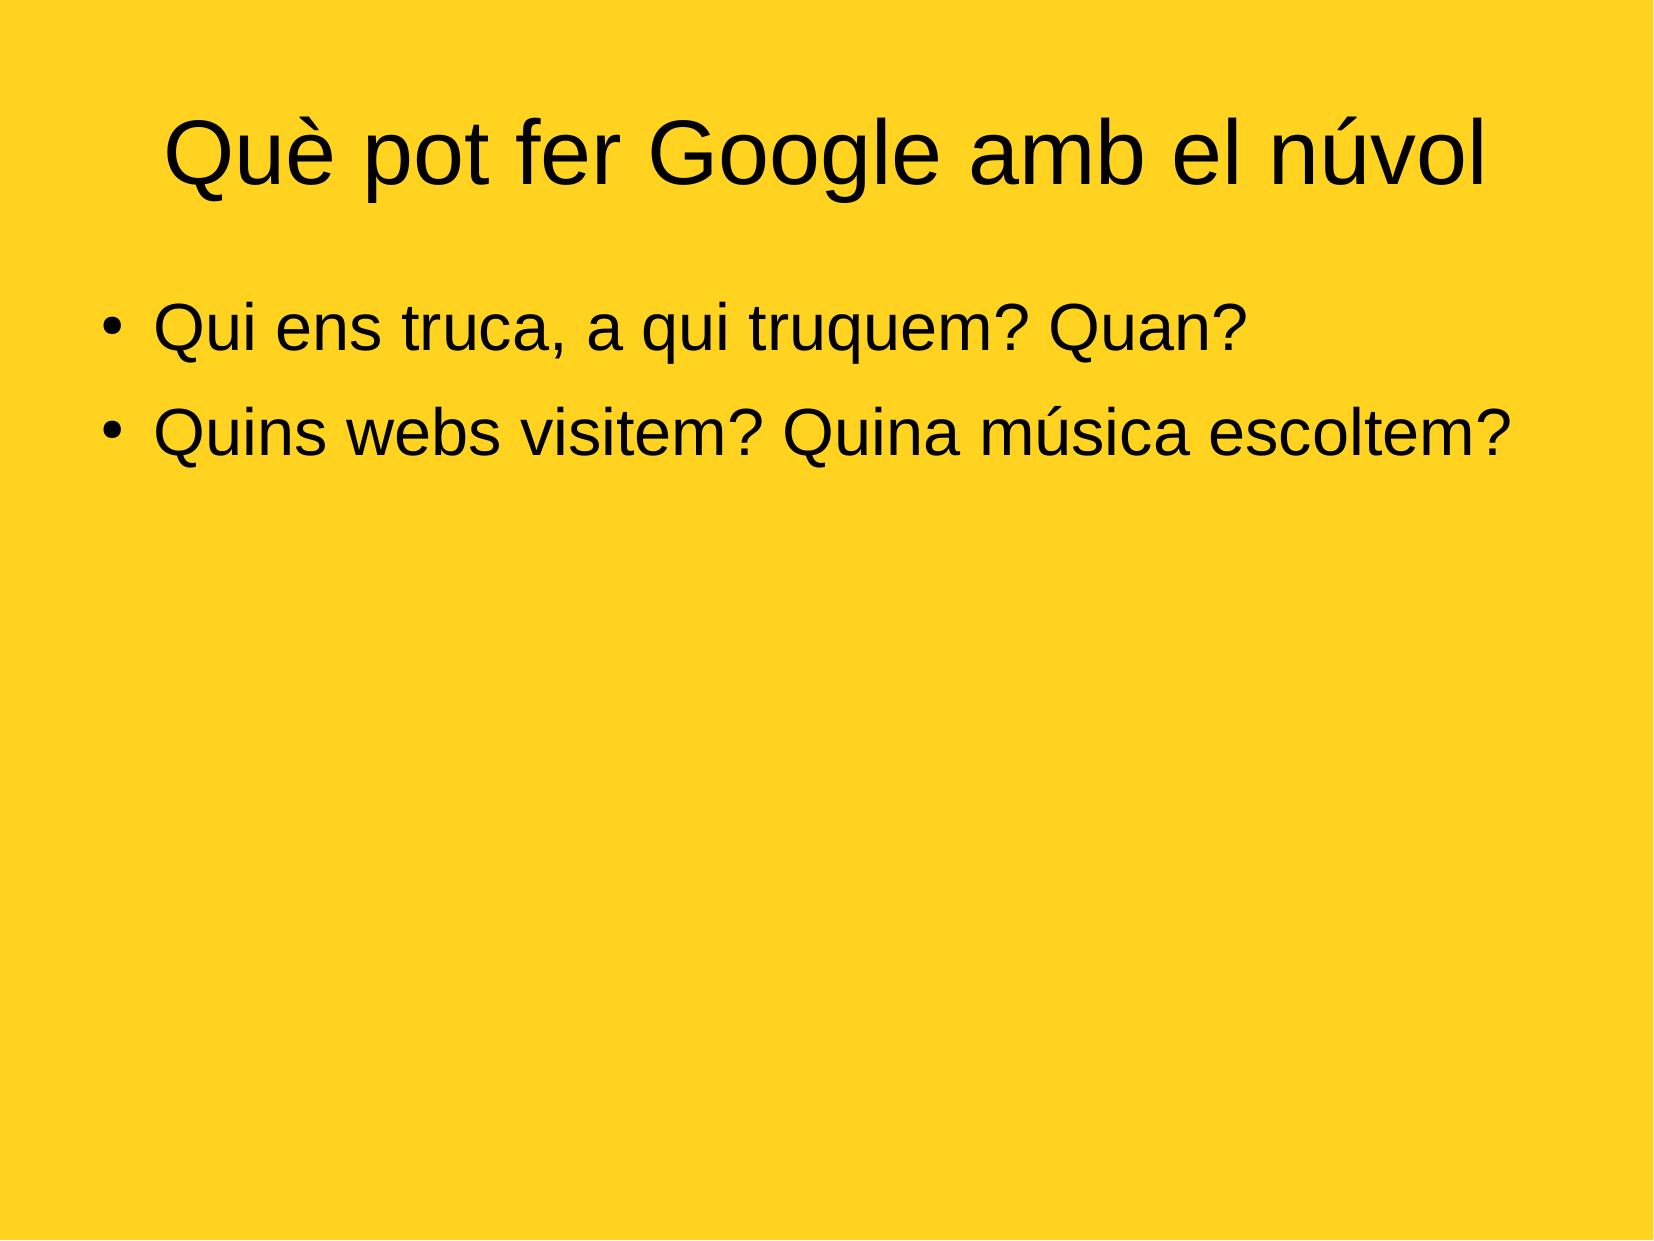

# Què pot fer Google amb el núvol
Qui ens truca, a qui truquem? Quan?
Quins webs visitem? Quina música escoltem?